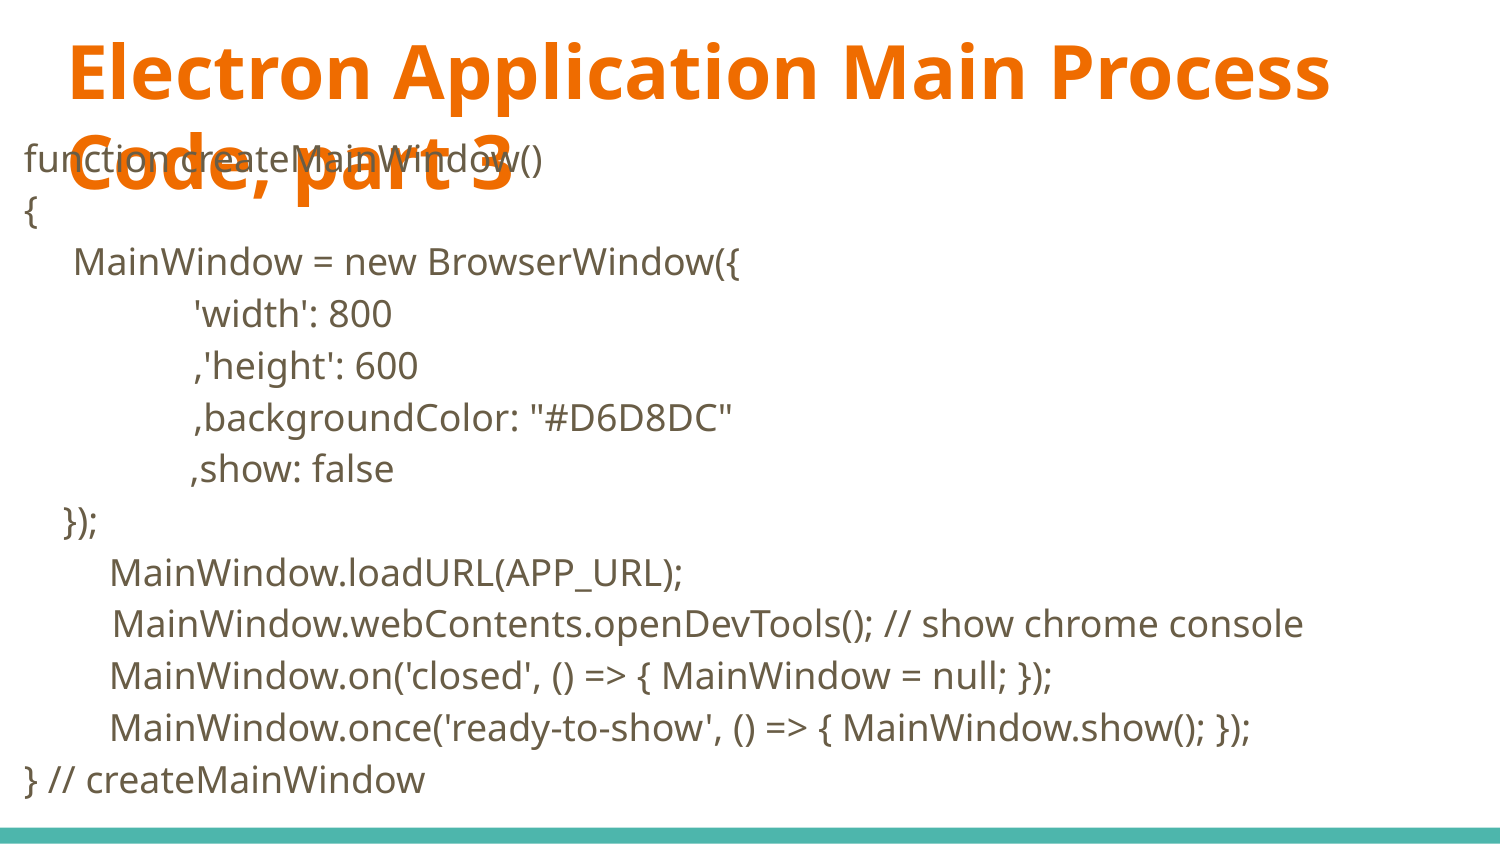

# Electron Application Main Process Code, part 3
function createMainWindow()
{
 MainWindow = new BrowserWindow({
		 'width': 800
		 ,'height': 600
		 ,backgroundColor: "#D6D8DC"
 ,show: false
 });
	 MainWindow.loadURL(APP_URL);
 MainWindow.webContents.openDevTools(); // show chrome console
	 MainWindow.on('closed', () => { MainWindow = null; });
	 MainWindow.once('ready-to-show', () => { MainWindow.show(); });
} // createMainWindow